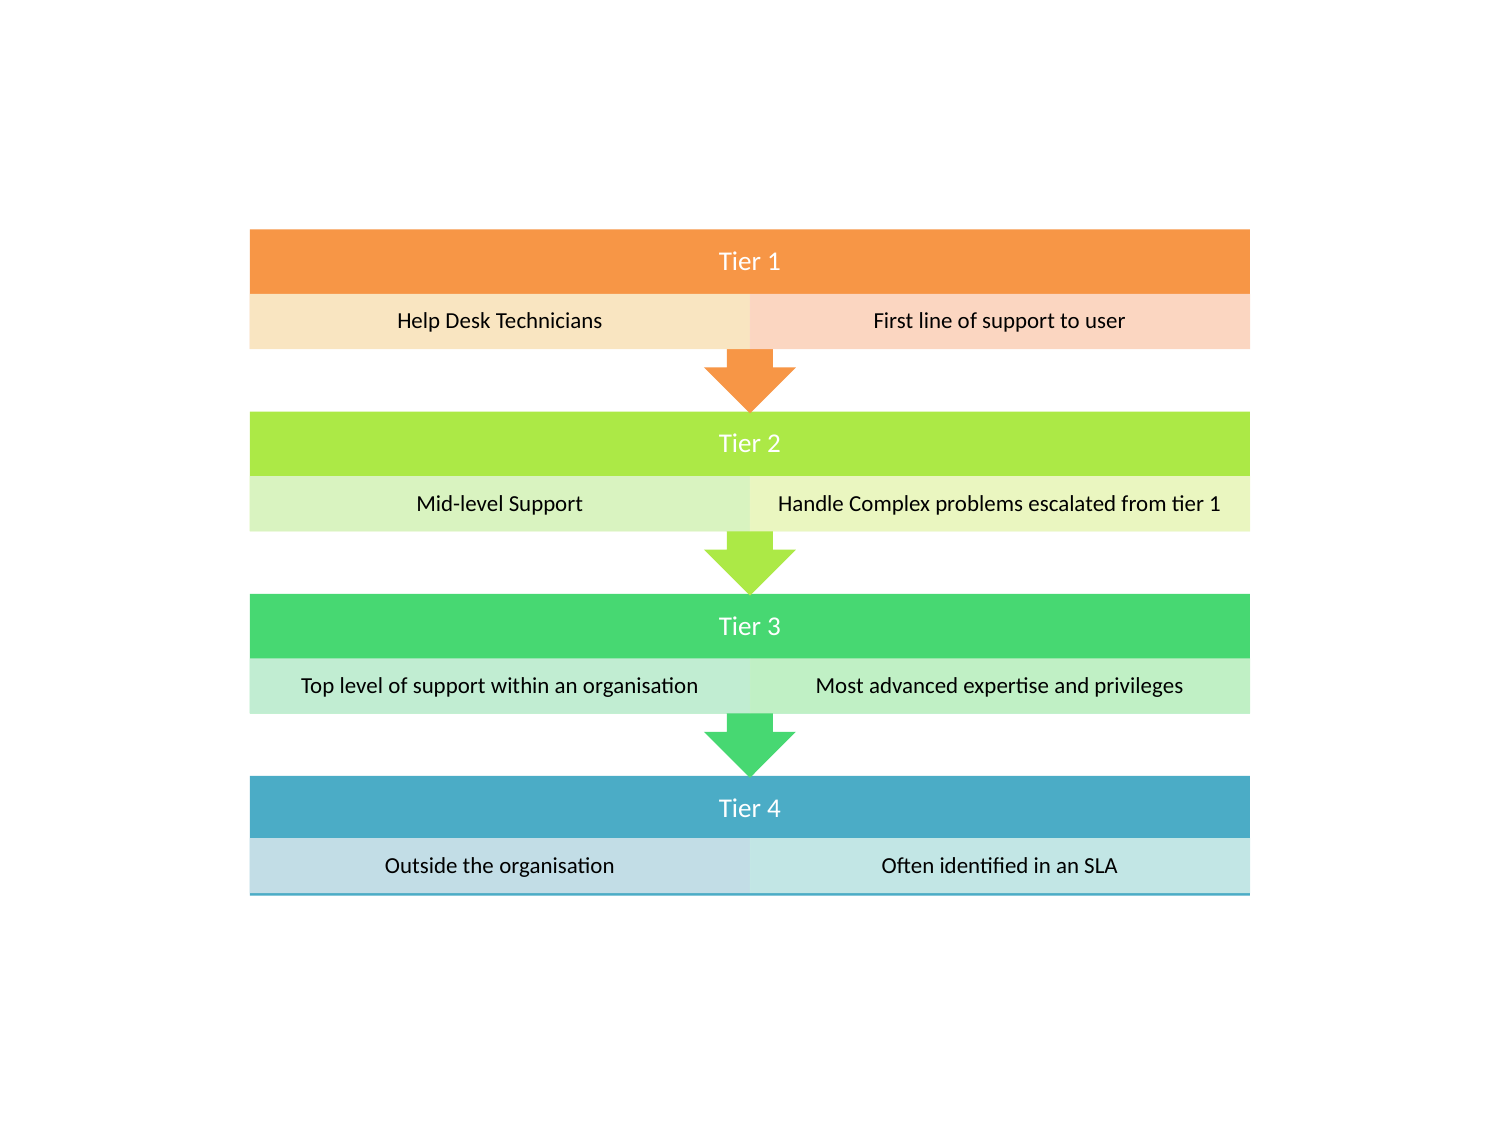

Tier 1
Help Desk Technicians
First line of support to user
Tier 2
Mid-level Support
Handle Complex problems escalated from tier 1
Tier 3
Top level of support within an organisation
Most advanced expertise and privileges
Tier 4
Outside the organisation
Often identified in an SLA